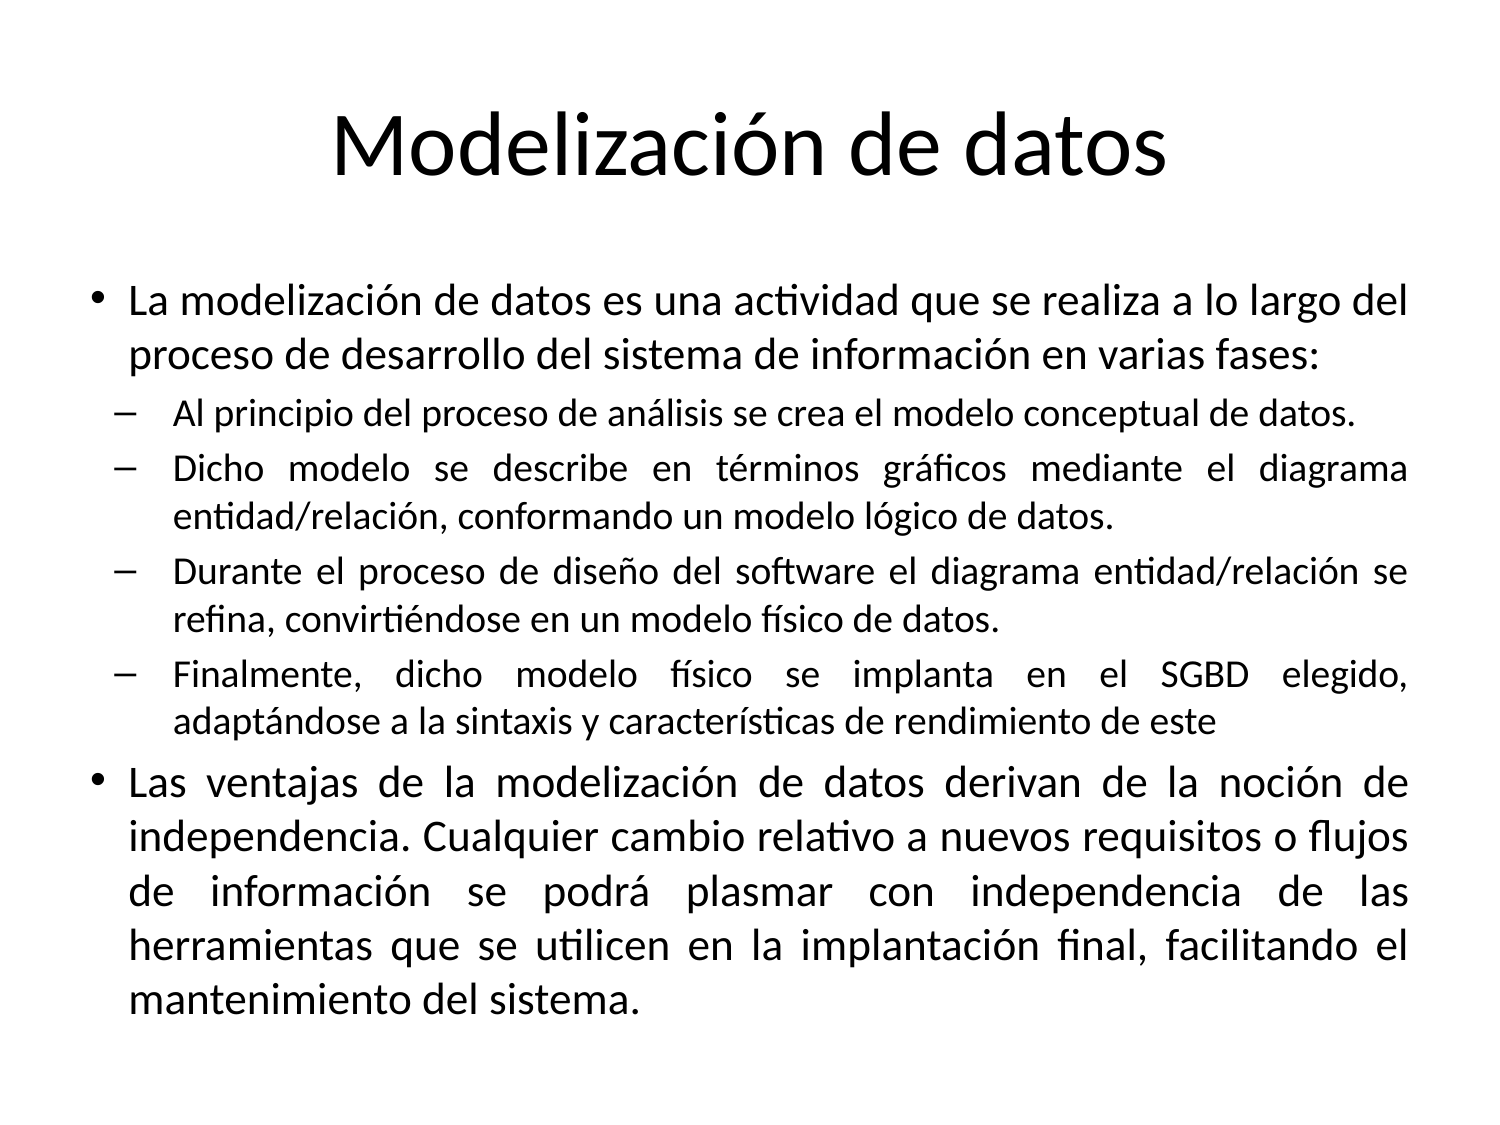

# Modelización de datos
La modelización de datos es una actividad que se realiza a lo largo del proceso de desarrollo del sistema de información en varias fases:
Al principio del proceso de análisis se crea el modelo conceptual de datos.
Dicho modelo se describe en términos gráficos mediante el diagrama entidad/relación, conformando un modelo lógico de datos.
Durante el proceso de diseño del software el diagrama entidad/relación se refina, convirtiéndose en un modelo físico de datos.
Finalmente, dicho modelo físico se implanta en el SGBD elegido, adaptándose a la sintaxis y características de rendimiento de este
Las ventajas de la modelización de datos derivan de la noción de independencia. Cualquier cambio relativo a nuevos requisitos o flujos de información se podrá plasmar con independencia de las herramientas que se utilicen en la implantación final, facilitando el mantenimiento del sistema.